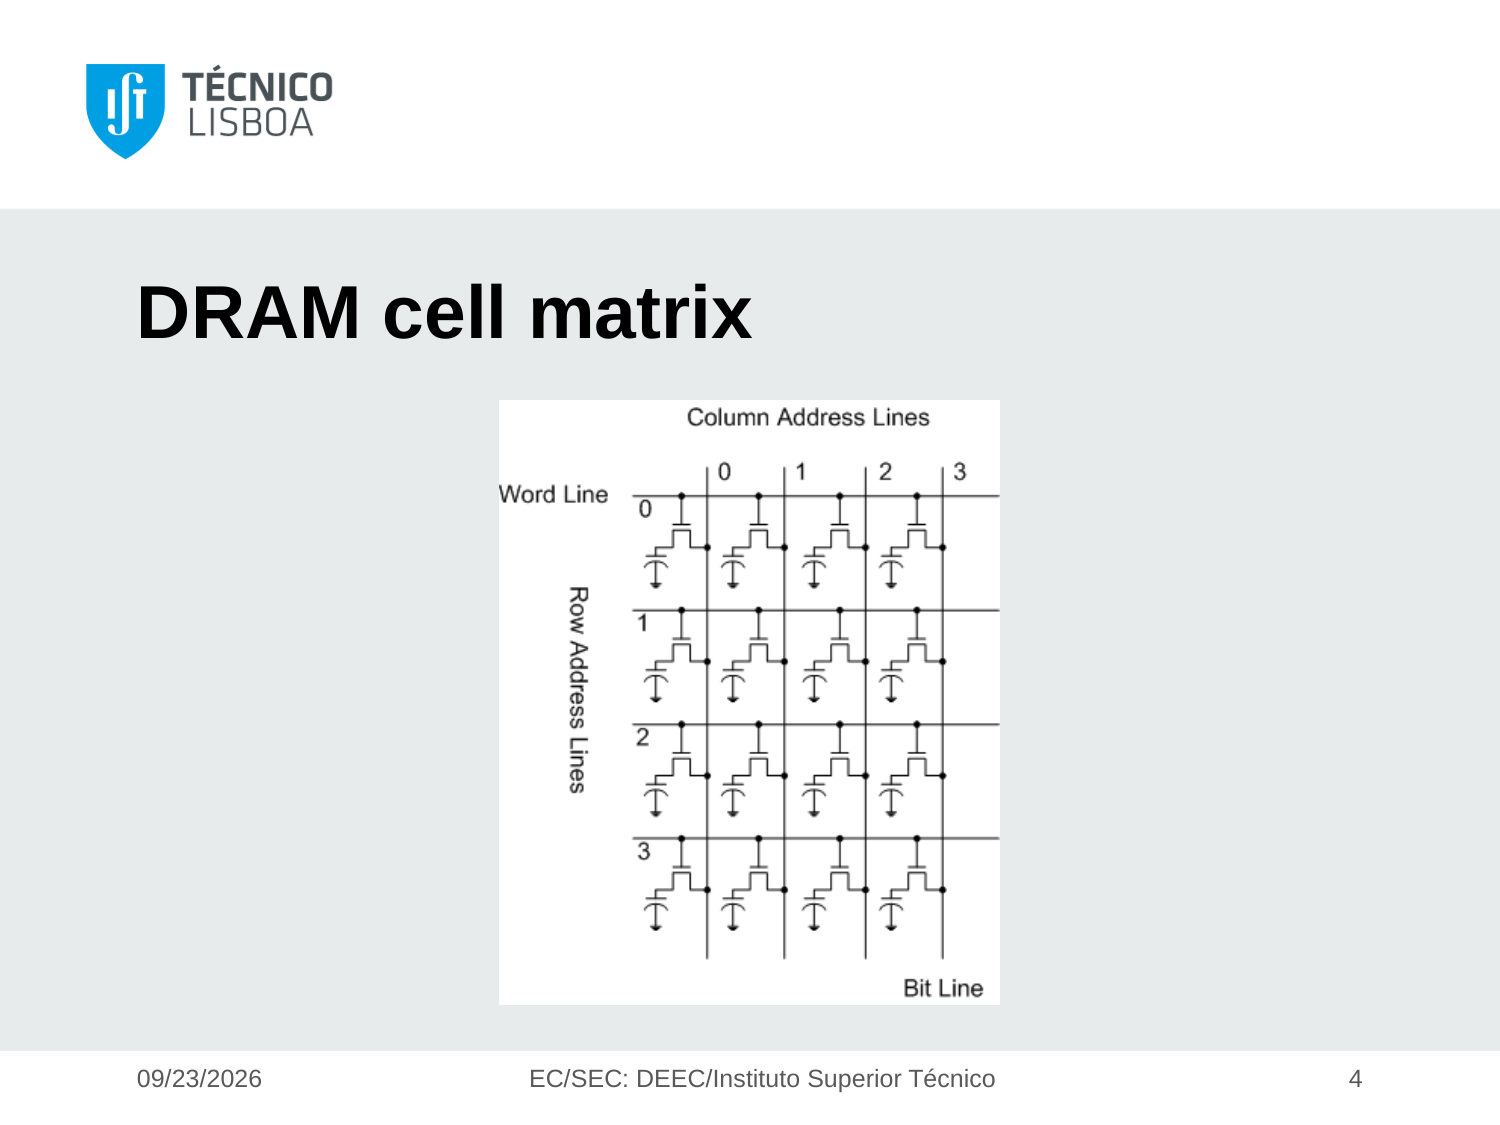

# DRAM cell matrix
EC/SEC: DEEC/Instituto Superior Técnico
2